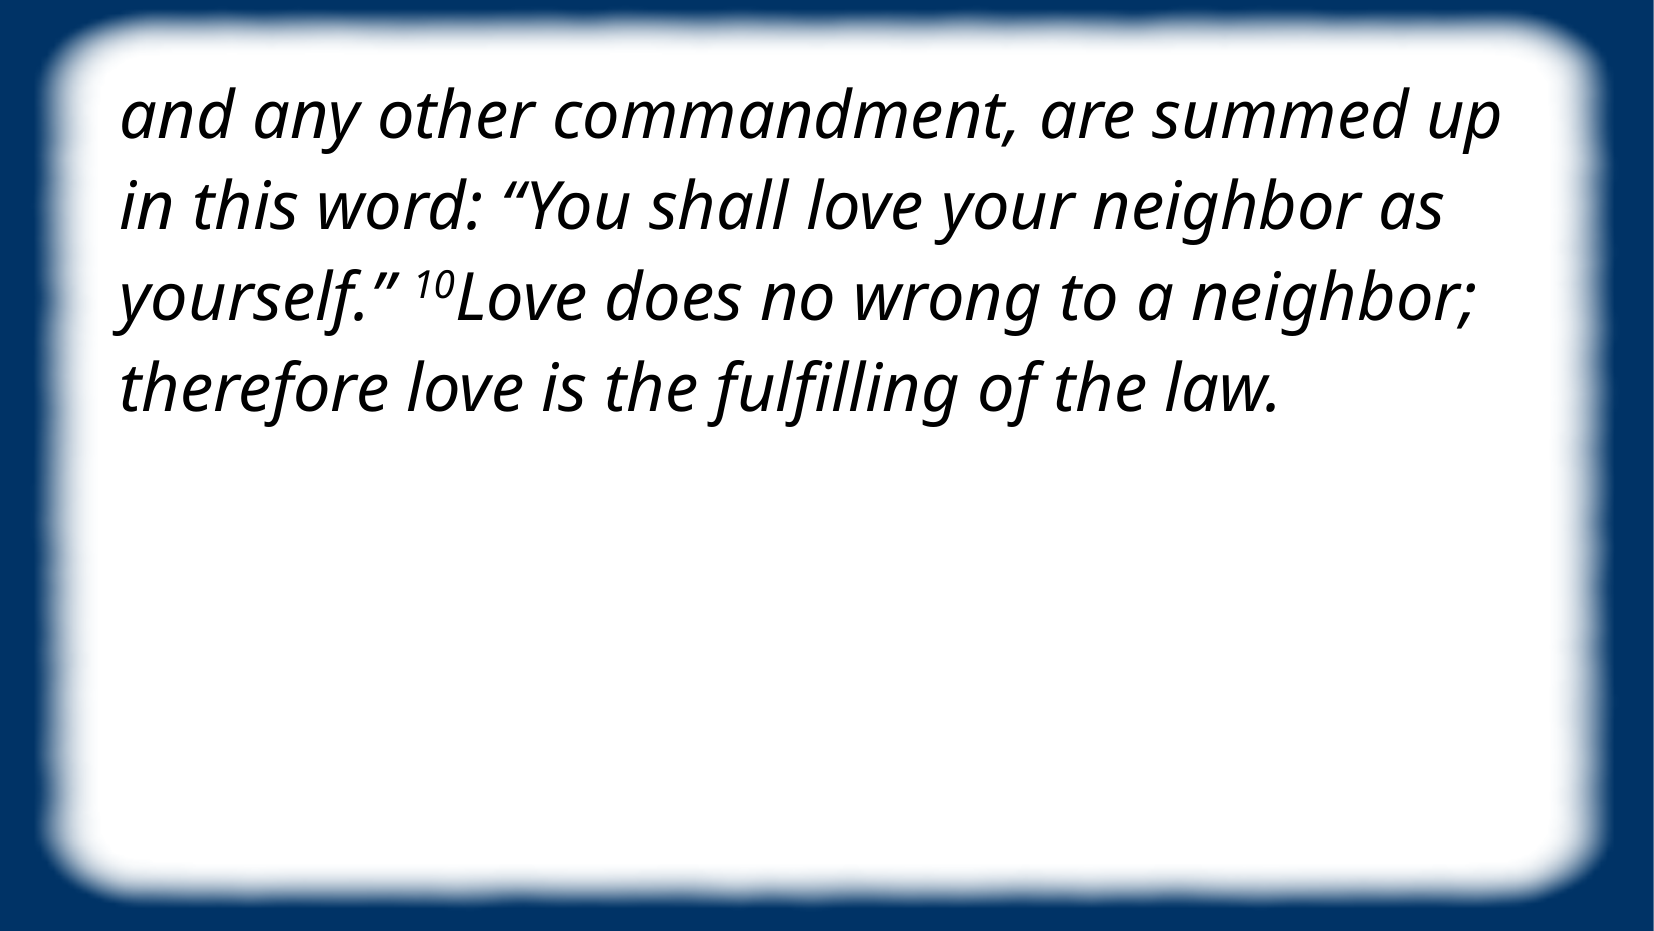

and any other commandment, are summed up in this word: “You shall love your neighbor as yourself.” 10Love does no wrong to a neighbor; therefore love is the fulfilling of the law.